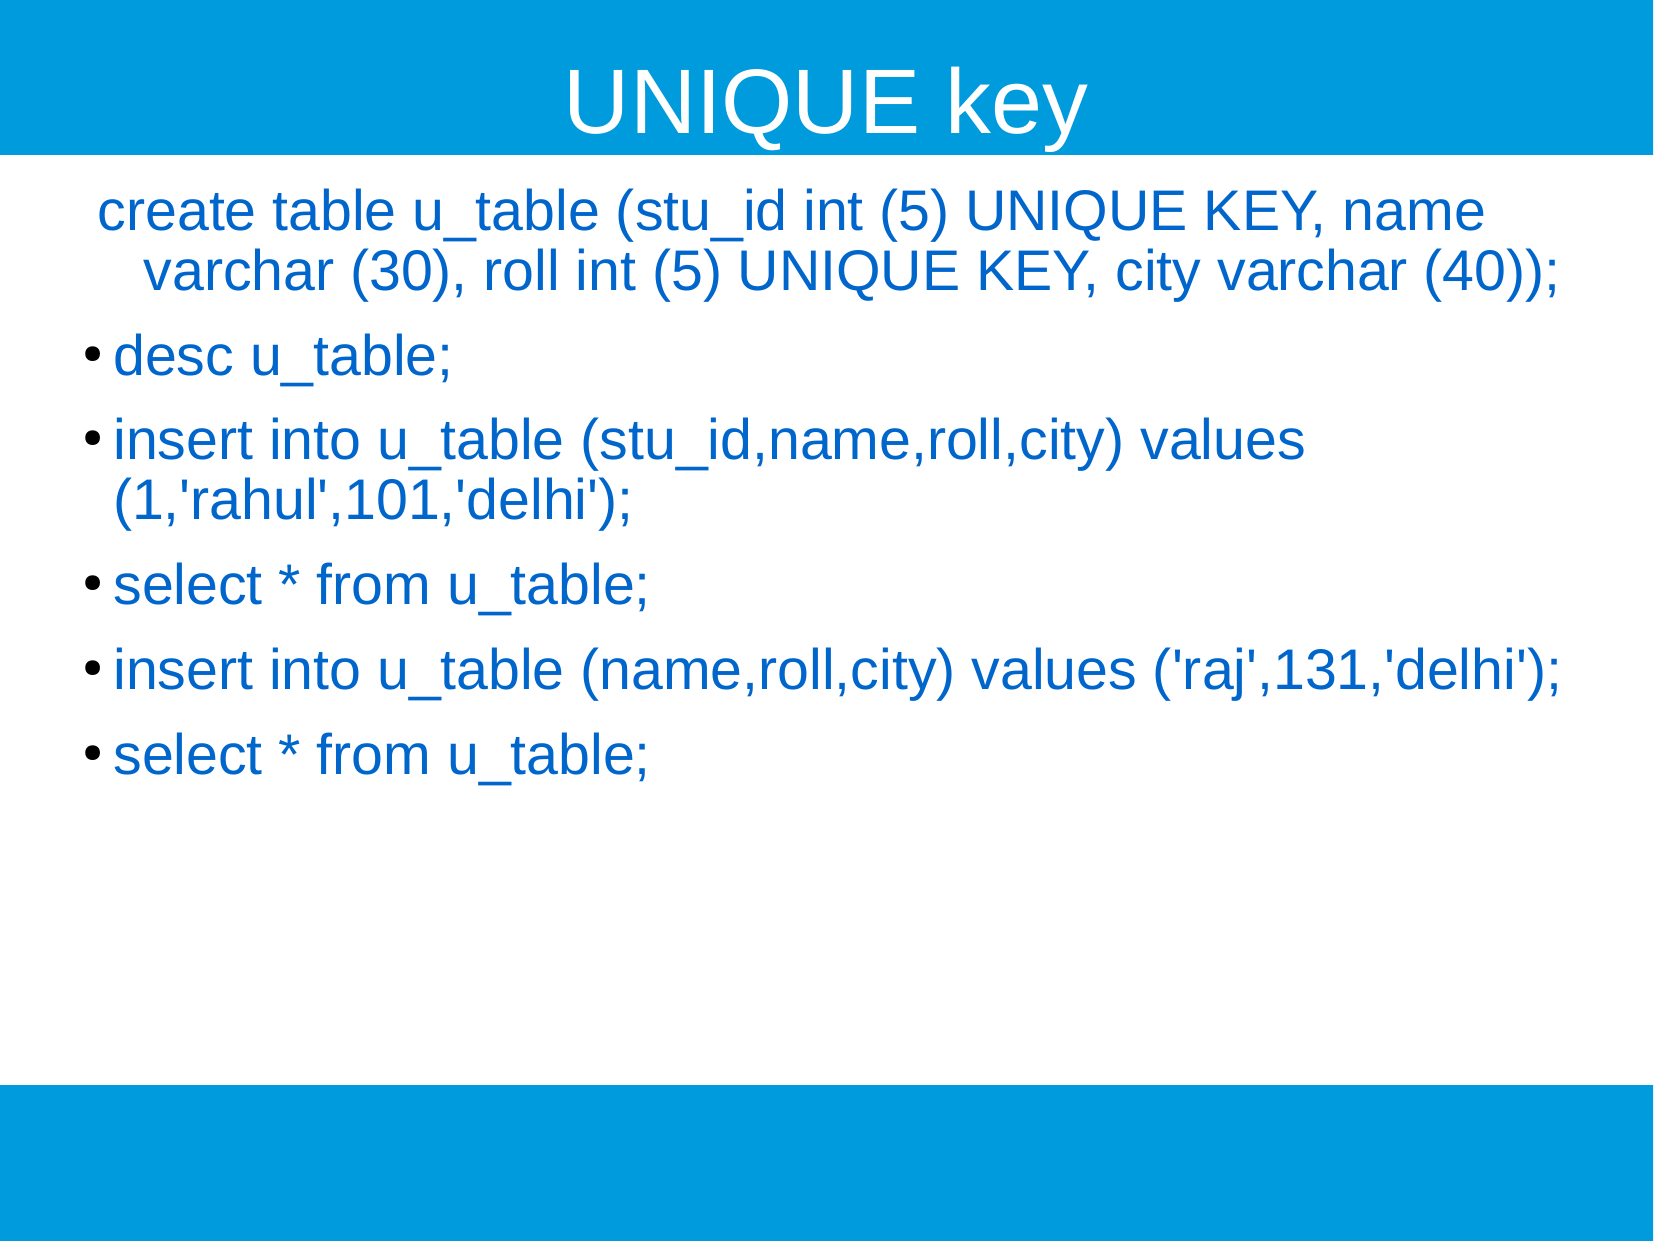

# UNIQUE key
create table u_table (stu_id int (5) UNIQUE KEY, name varchar (30), roll int (5) UNIQUE KEY, city varchar (40));
desc u_table;
insert into u_table (stu_id,name,roll,city) values (1,'rahul',101,'delhi');
select * from u_table;
insert into u_table (name,roll,city) values ('raj',131,'delhi');
select * from u_table;